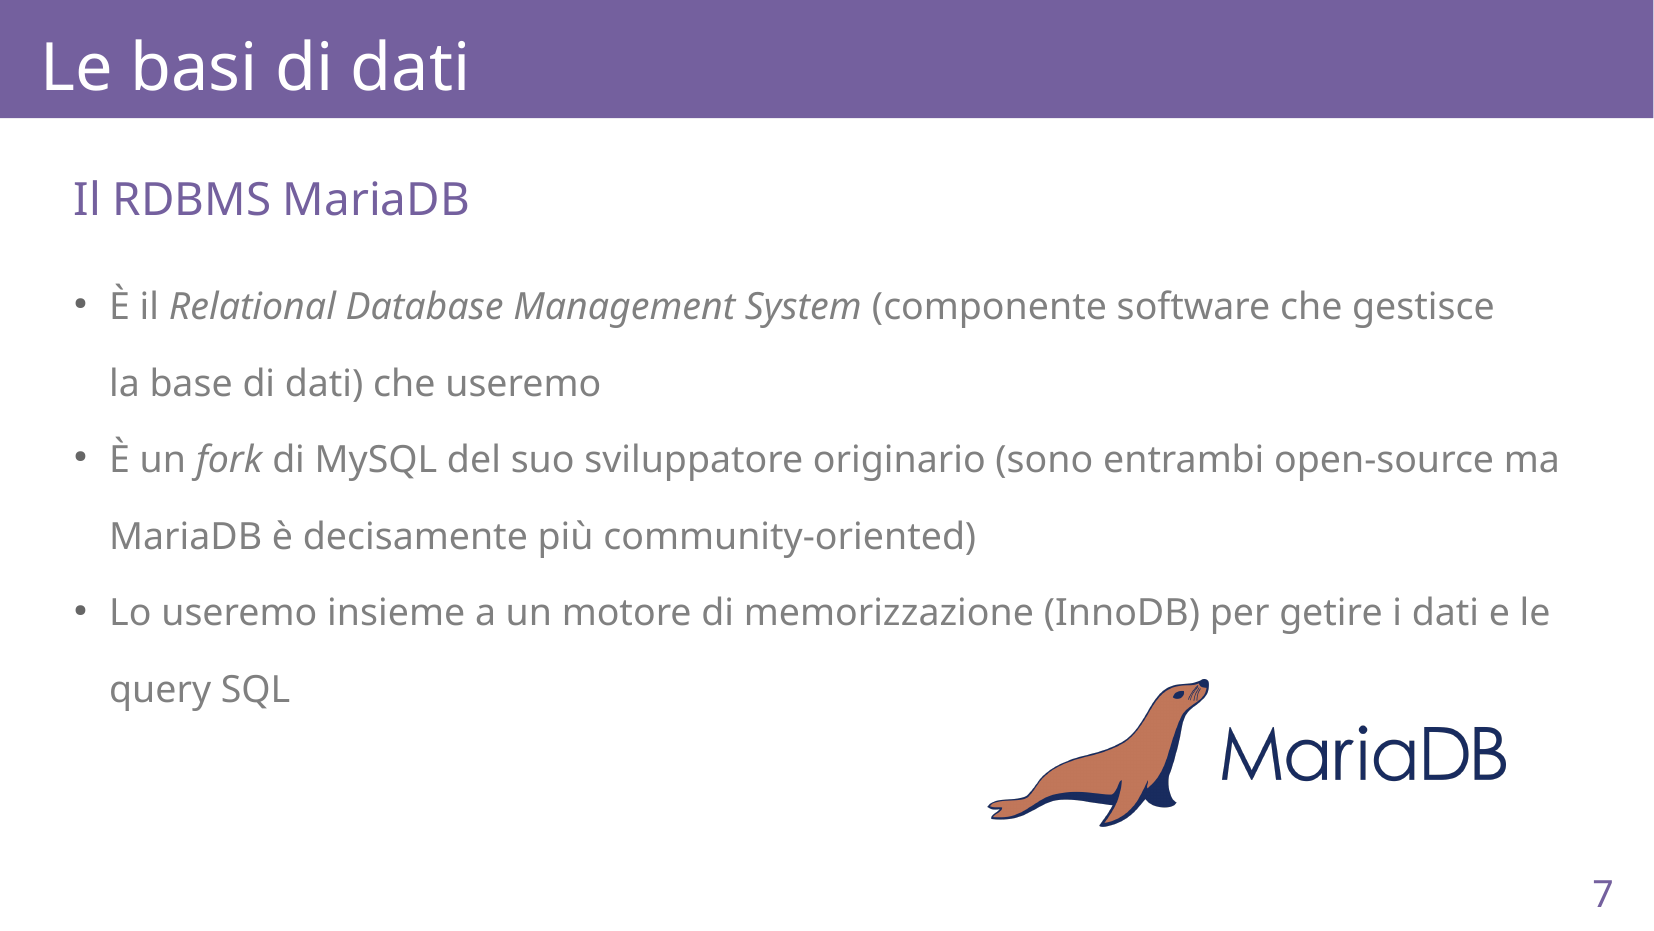

Le basi di dati
Il RDBMS MariaDB
È il Relational Database Management System (componente software che gestisce
la base di dati) che useremo
È un fork di MySQL del suo sviluppatore originario (sono entrambi open-source ma
MariaDB è decisamente più community-oriented)
Lo useremo insieme a un motore di memorizzazione (InnoDB) per getire i dati e le
query SQL